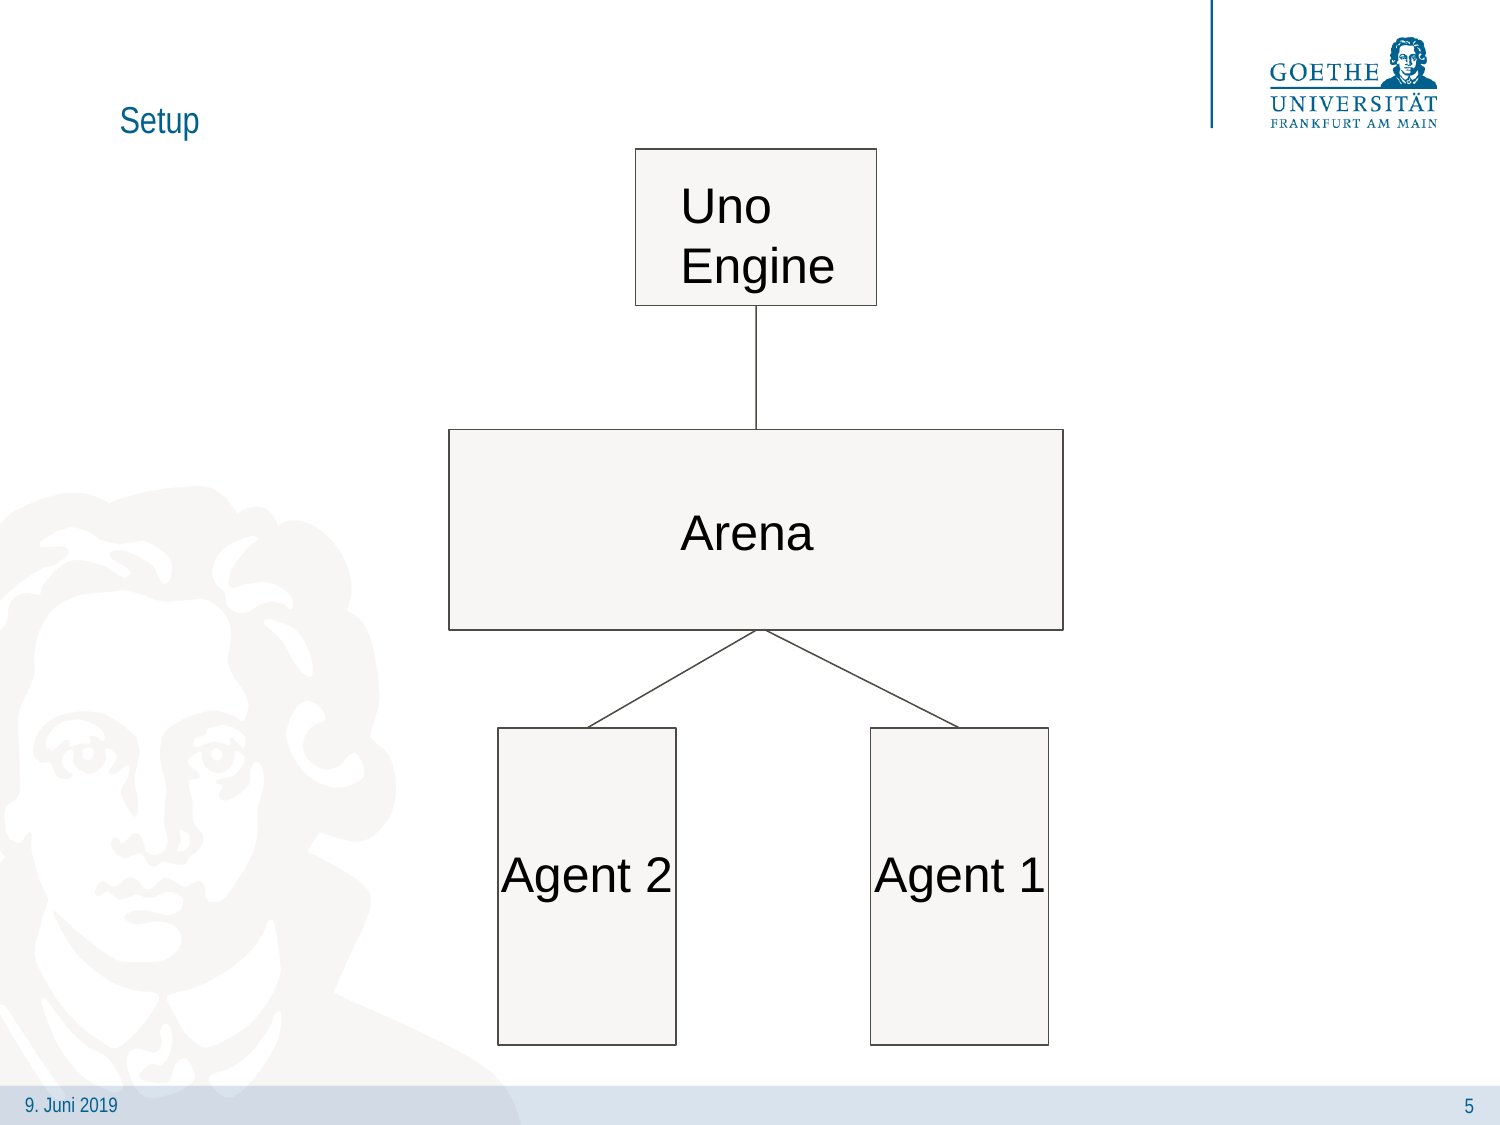

# Setup
Uno
Engine
Arena
Agent 2
Agent 1